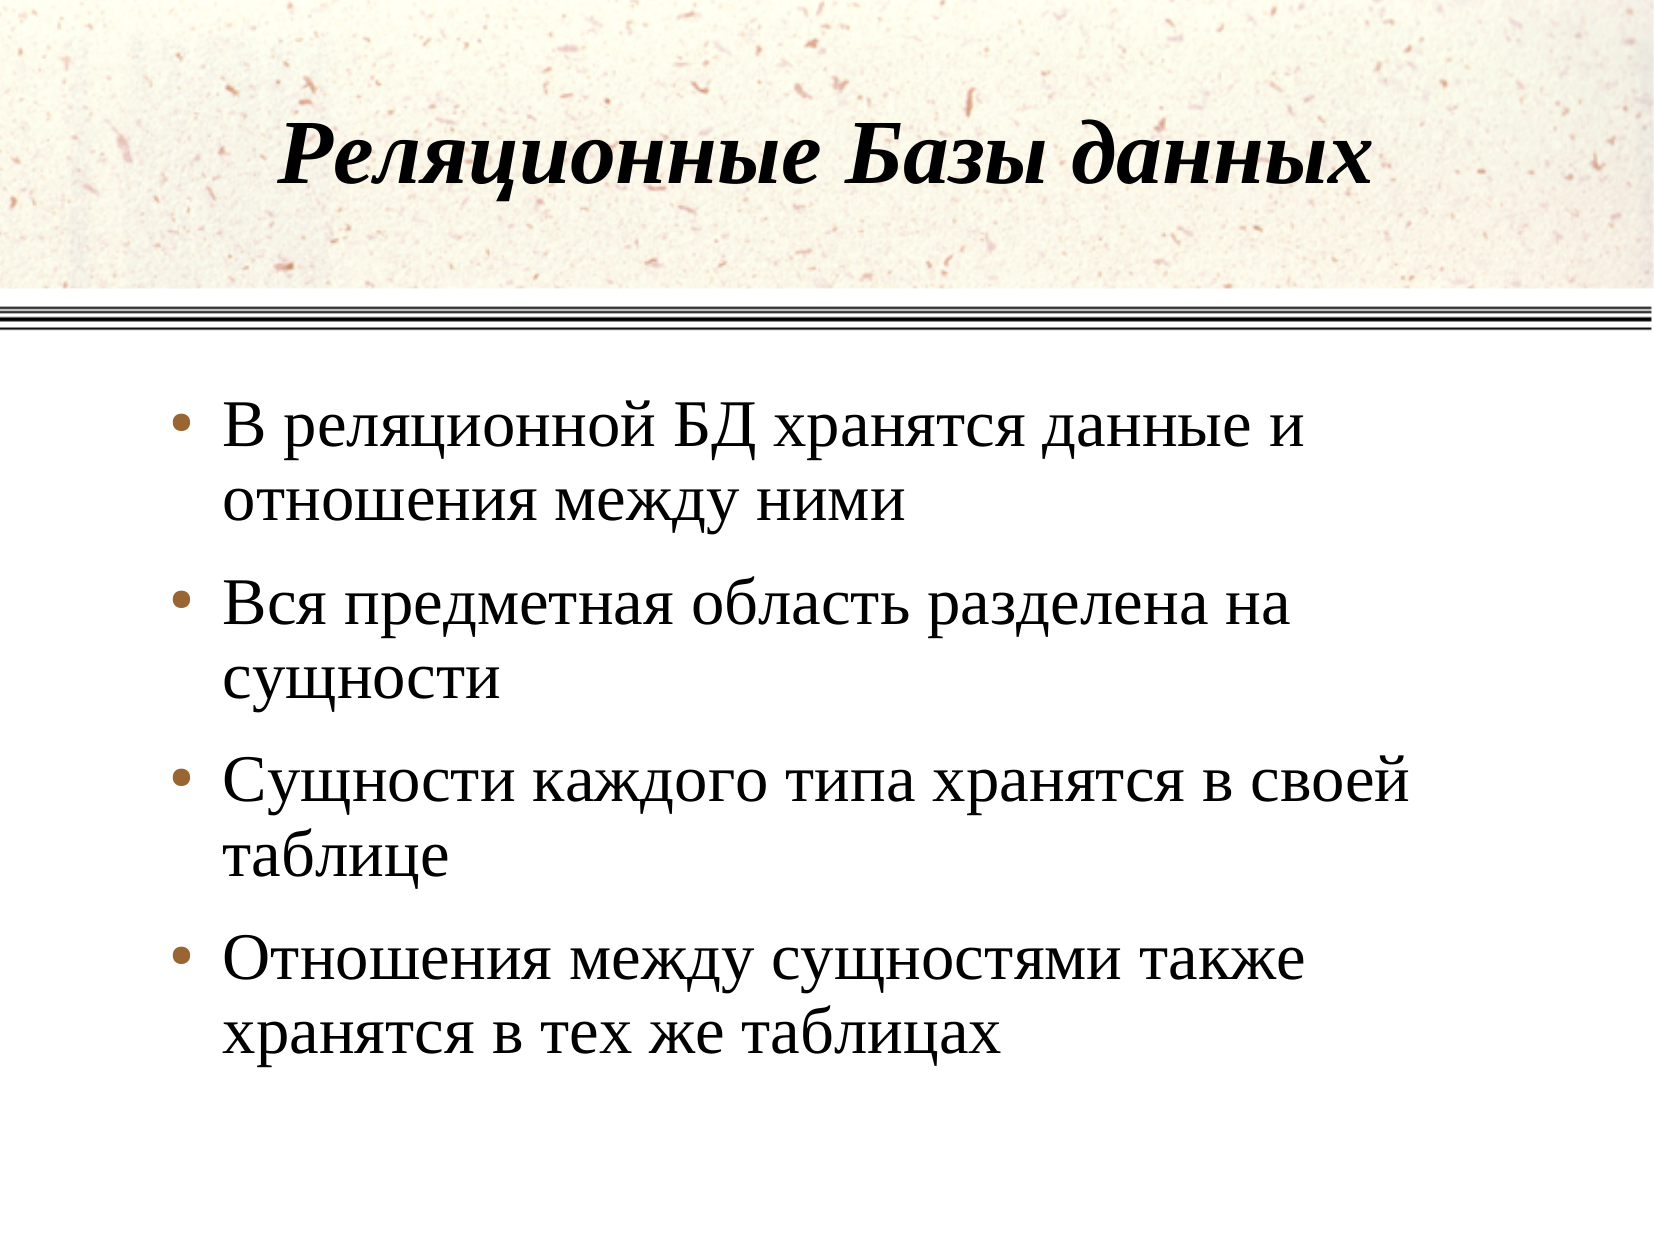

# Реляционные Базы данных
В реляционной БД хранятся данные и отношения между ними
Вся предметная область разделена на сущности
Сущности каждого типа хранятся в своей таблице
Отношения между сущностями также хранятся в тех же таблицах